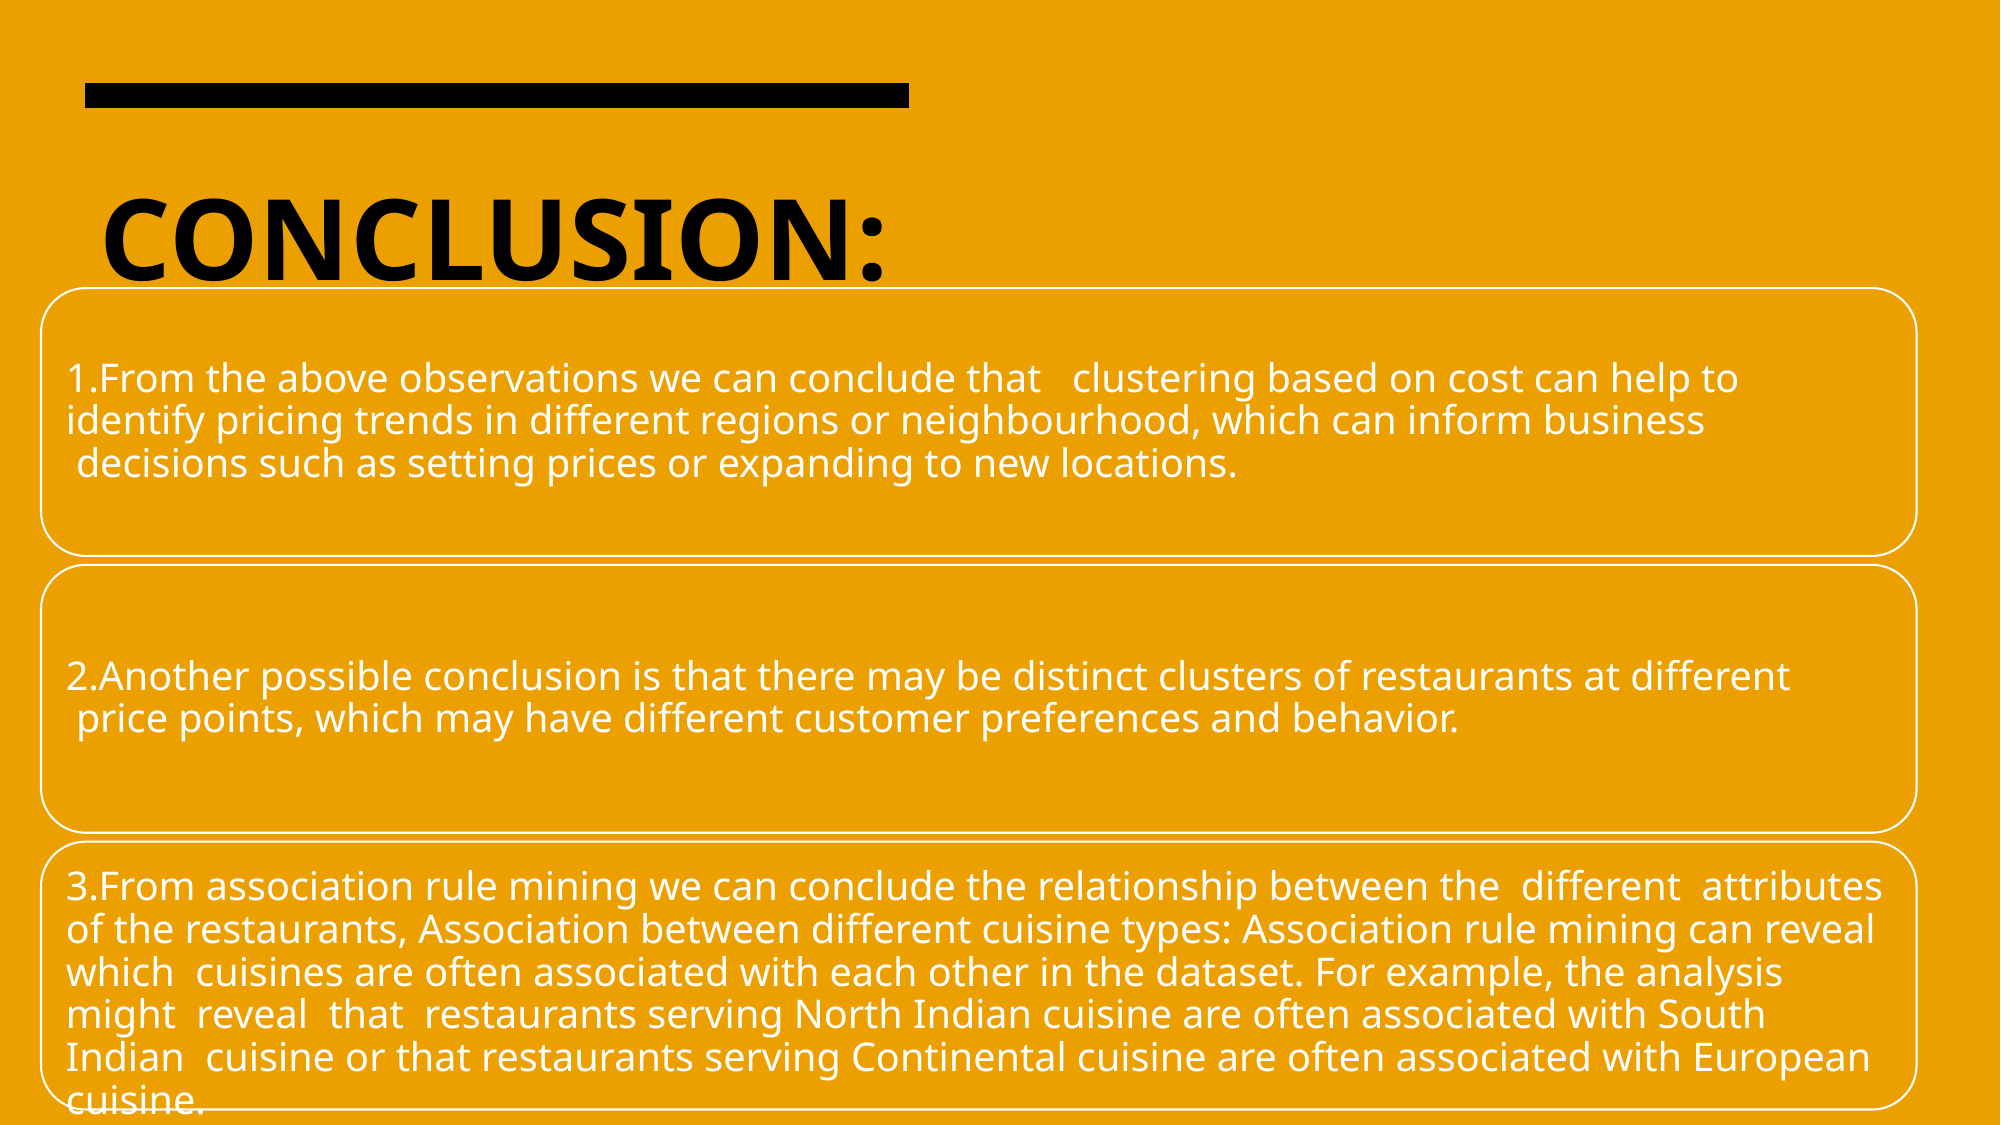

# CONCLUSION:
1.From the above observations we can conclude that   clustering based on cost can help to  identify pricing trends in different regions or neighbourhood, which can inform business   decisions such as setting prices or expanding to new locations.
2.Another possible conclusion is that there may be distinct clusters of restaurants at different   price points, which may have different customer preferences and behavior.
3.From association rule mining we can conclude the relationship between the  different  attributes of the restaurants, Association between different cuisine types: Association rule mining can reveal which  cuisines are often associated with each other in the dataset. For example, the analysis might  reveal  that  restaurants serving North Indian cuisine are often associated with South Indian  cuisine or that restaurants serving Continental cuisine are often associated with European cuisine.